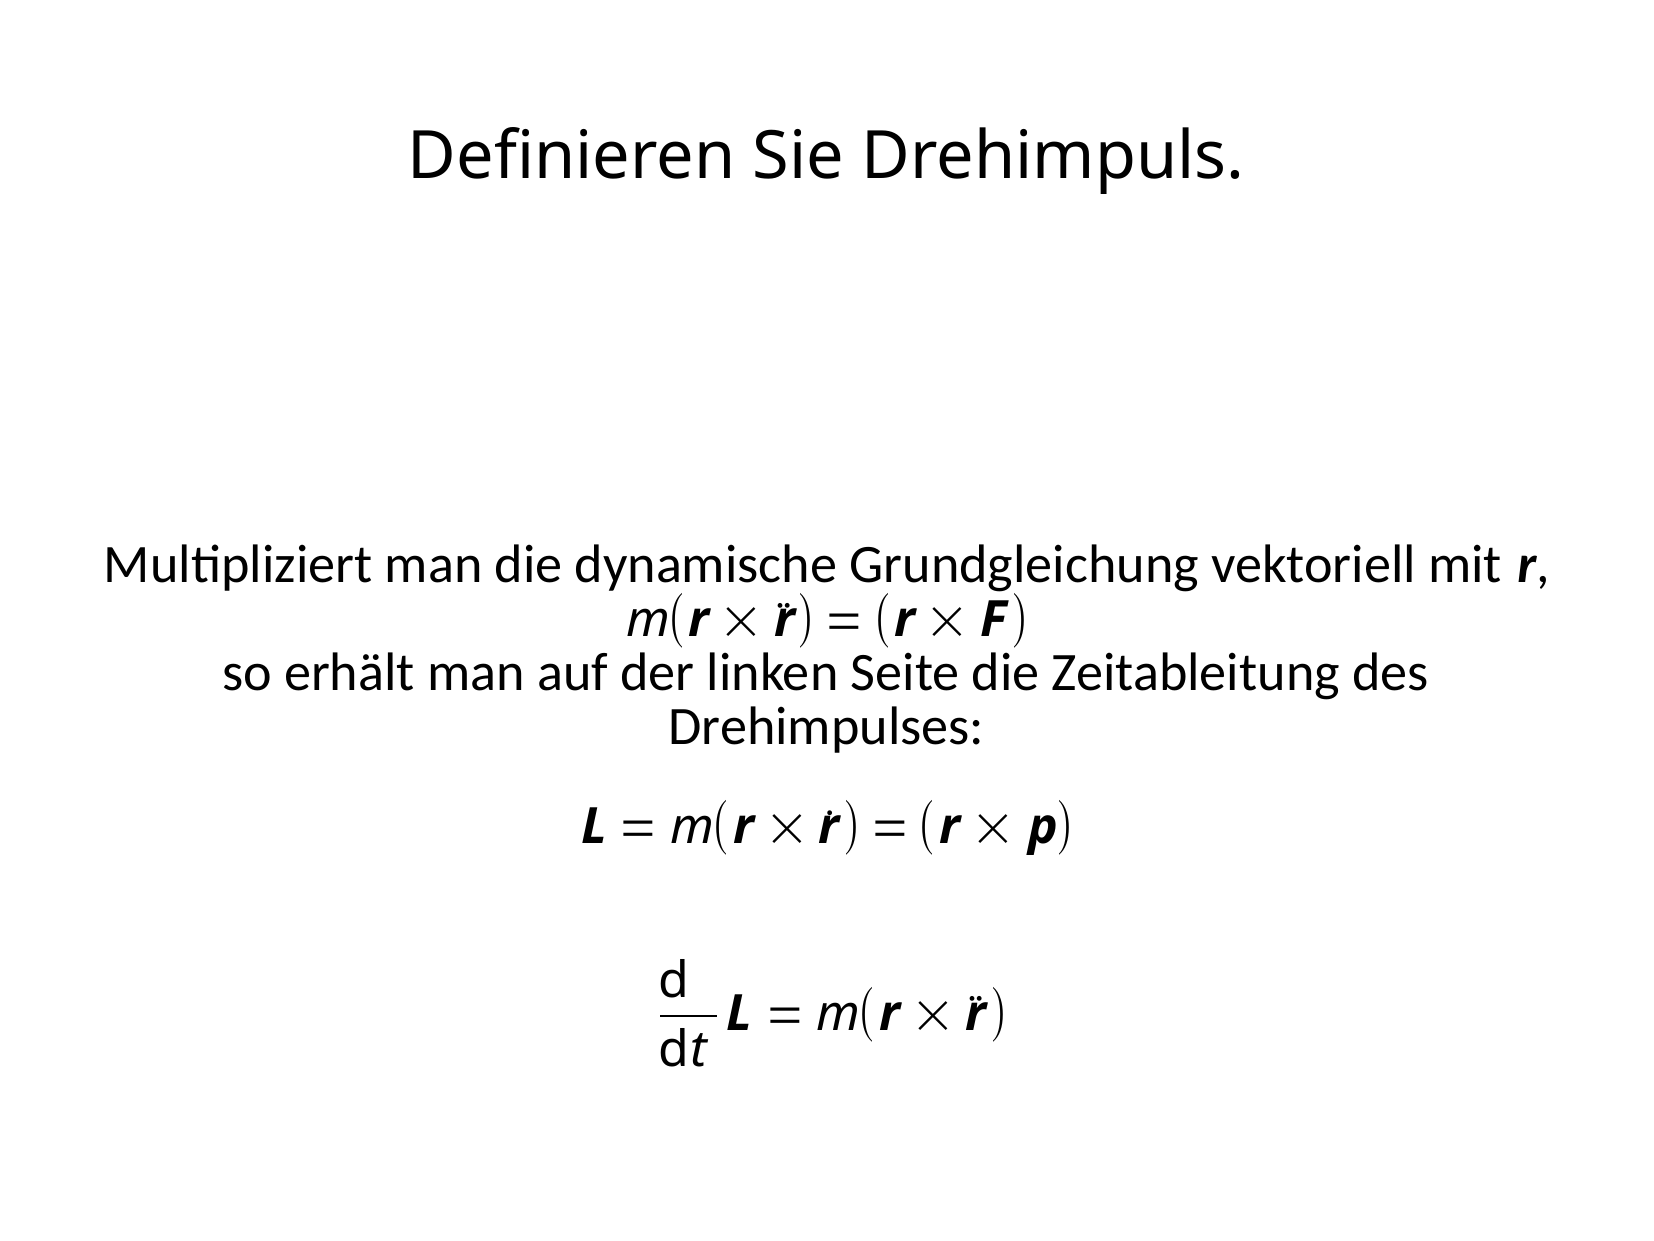

# Definieren Sie Drehimpuls.
Multipliziert man die dynamische Grundgleichung vektoriell mit r,
so erhält man auf der linken Seite die Zeitableitung des Drehimpulses: